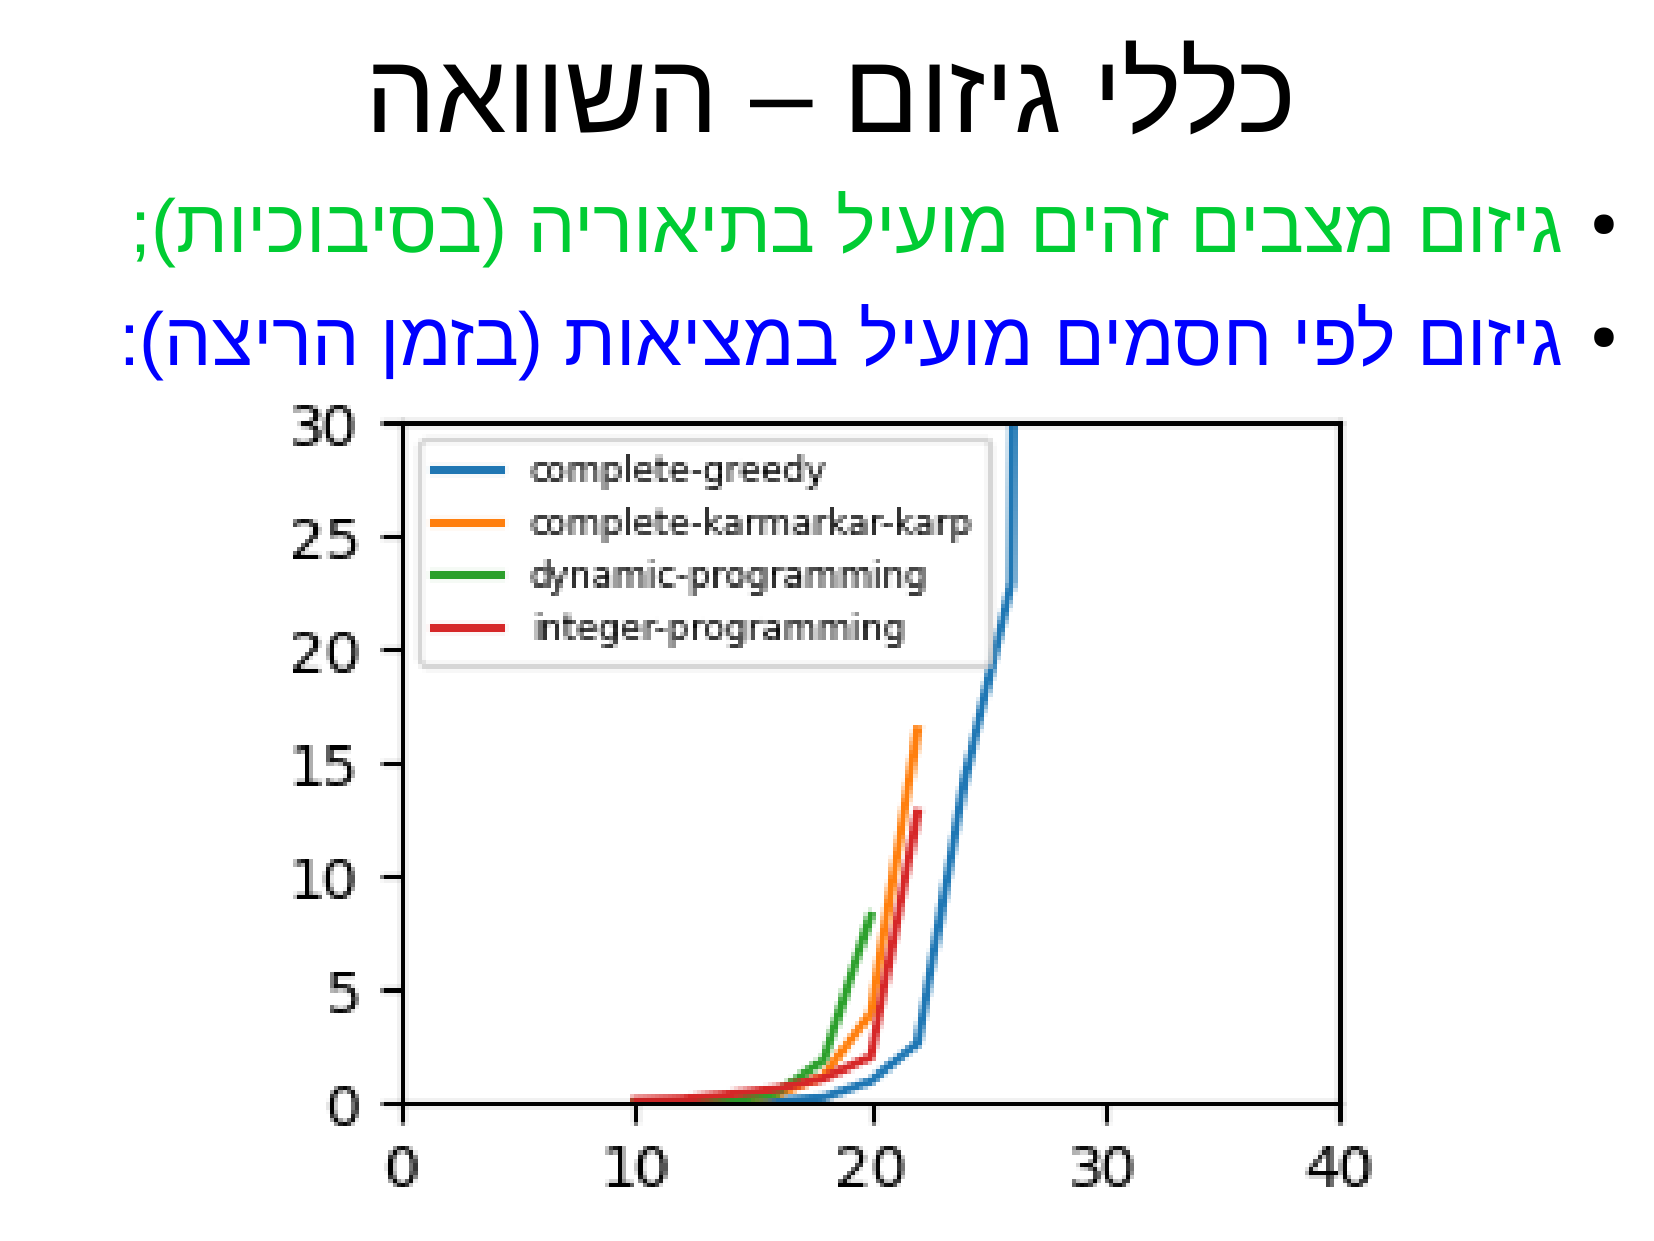

# כללי גיזום – השוואה
גיזום מצבים זהים מועיל בתיאוריה (בסיבוכיות);
גיזום לפי חסמים מועיל במציאות (בזמן הריצה):